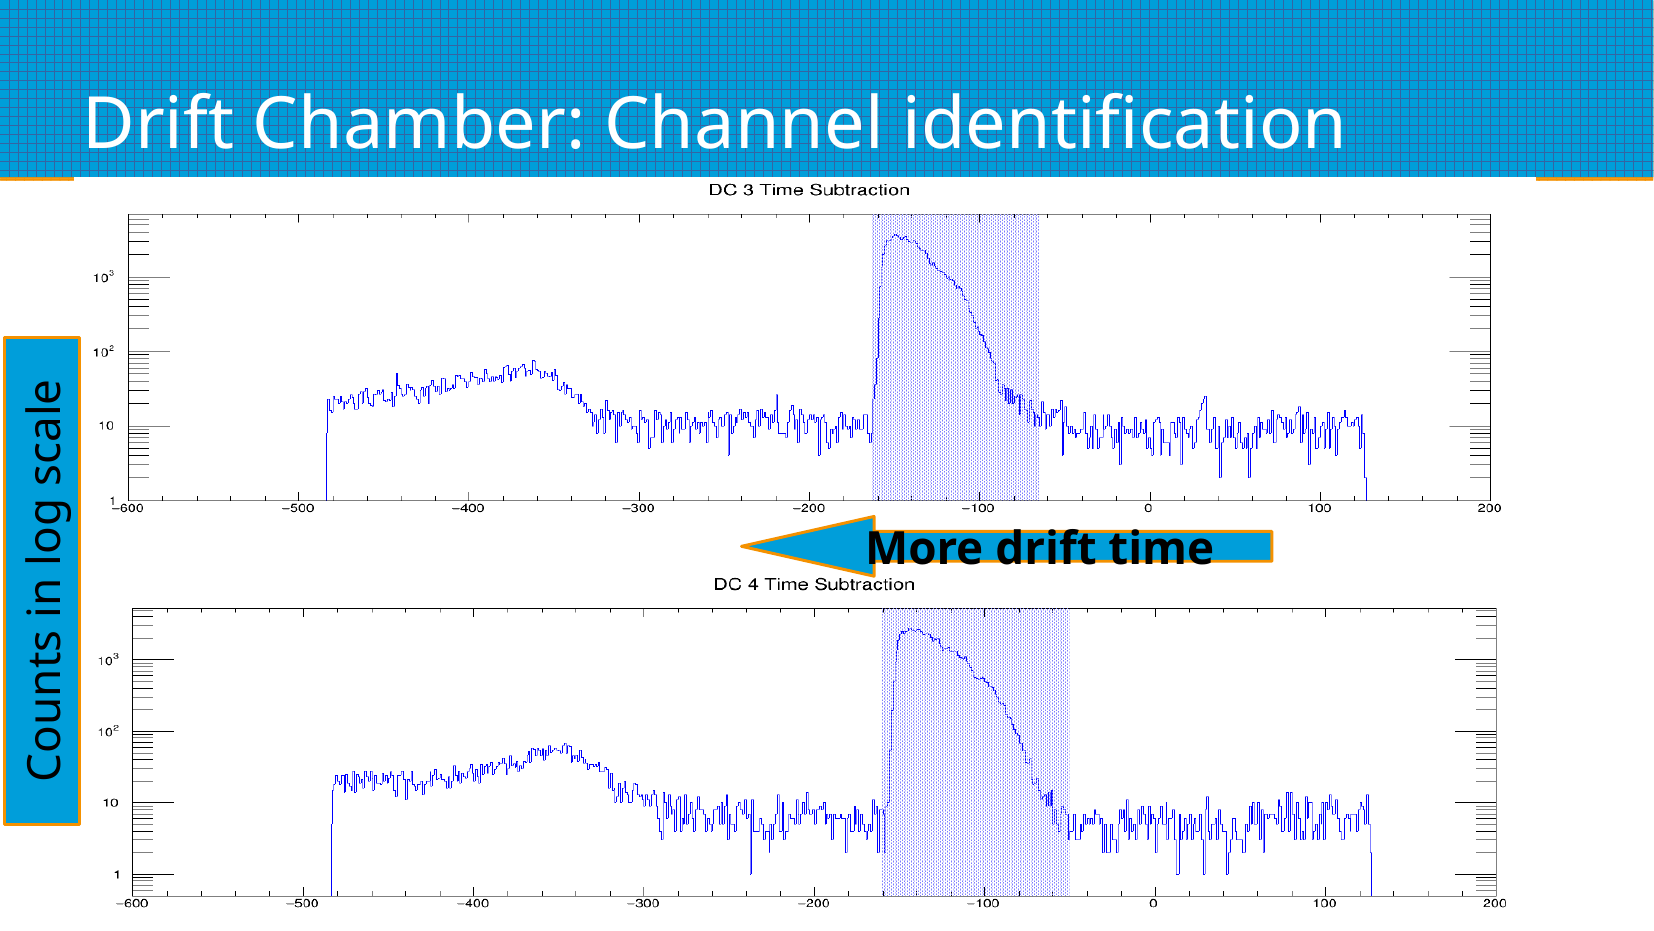

# Drift Chamber: Channel identification
More drift time
Counts in log scale